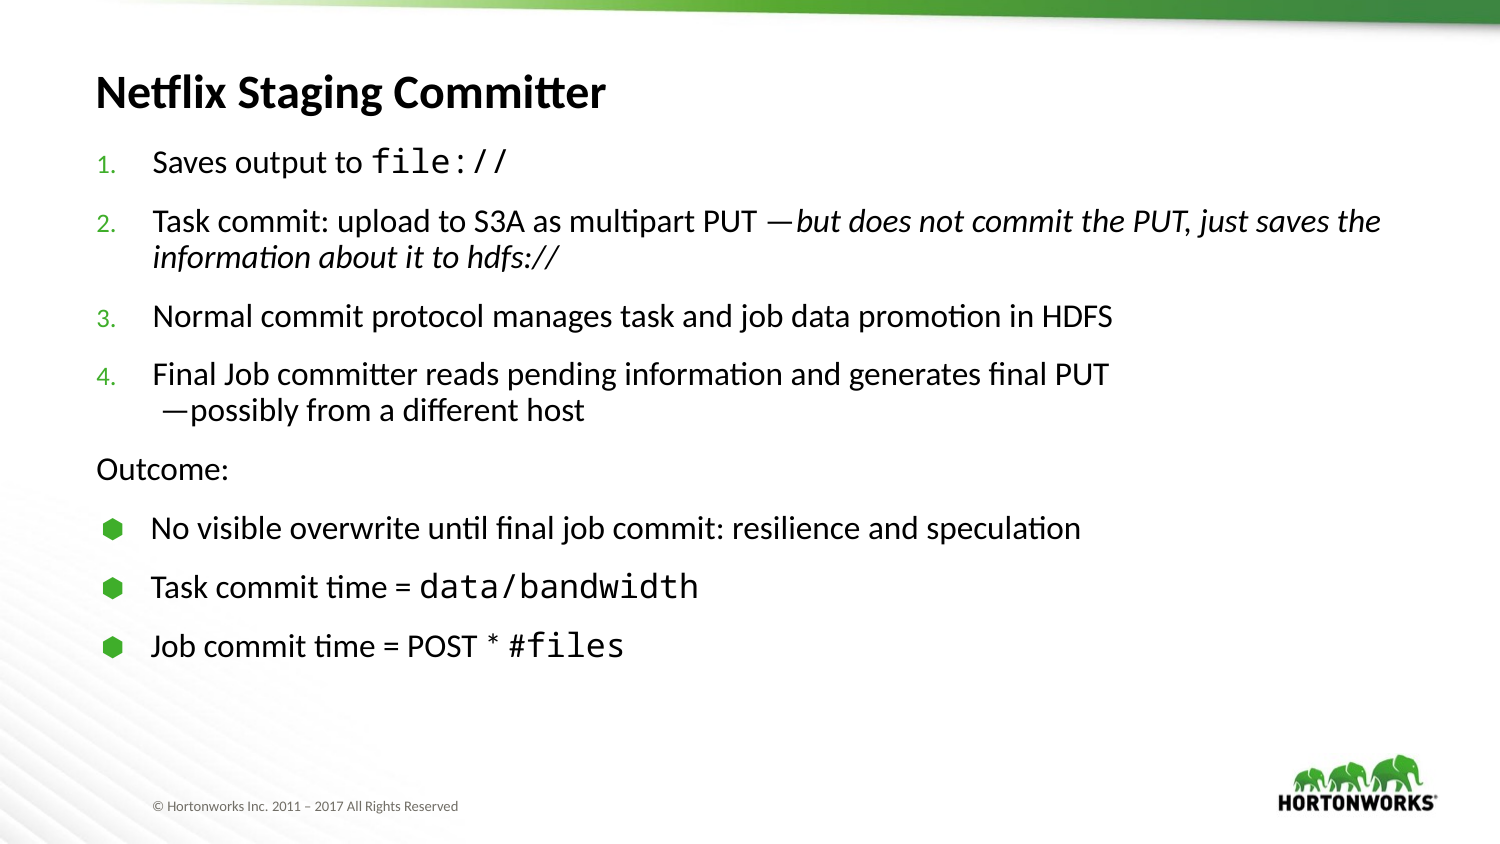

# Netflix Staging Committer
Saves output to file://
Task commit: upload to S3A as multipart PUT —but does not commit the PUT, just saves the information about it to hdfs://
Normal commit protocol manages task and job data promotion in HDFS
Final Job committer reads pending information and generates final PUT
 —possibly from a different host
Outcome:
No visible overwrite until final job commit: resilience and speculation
Task commit time = data/bandwidth
Job commit time = POST * #files